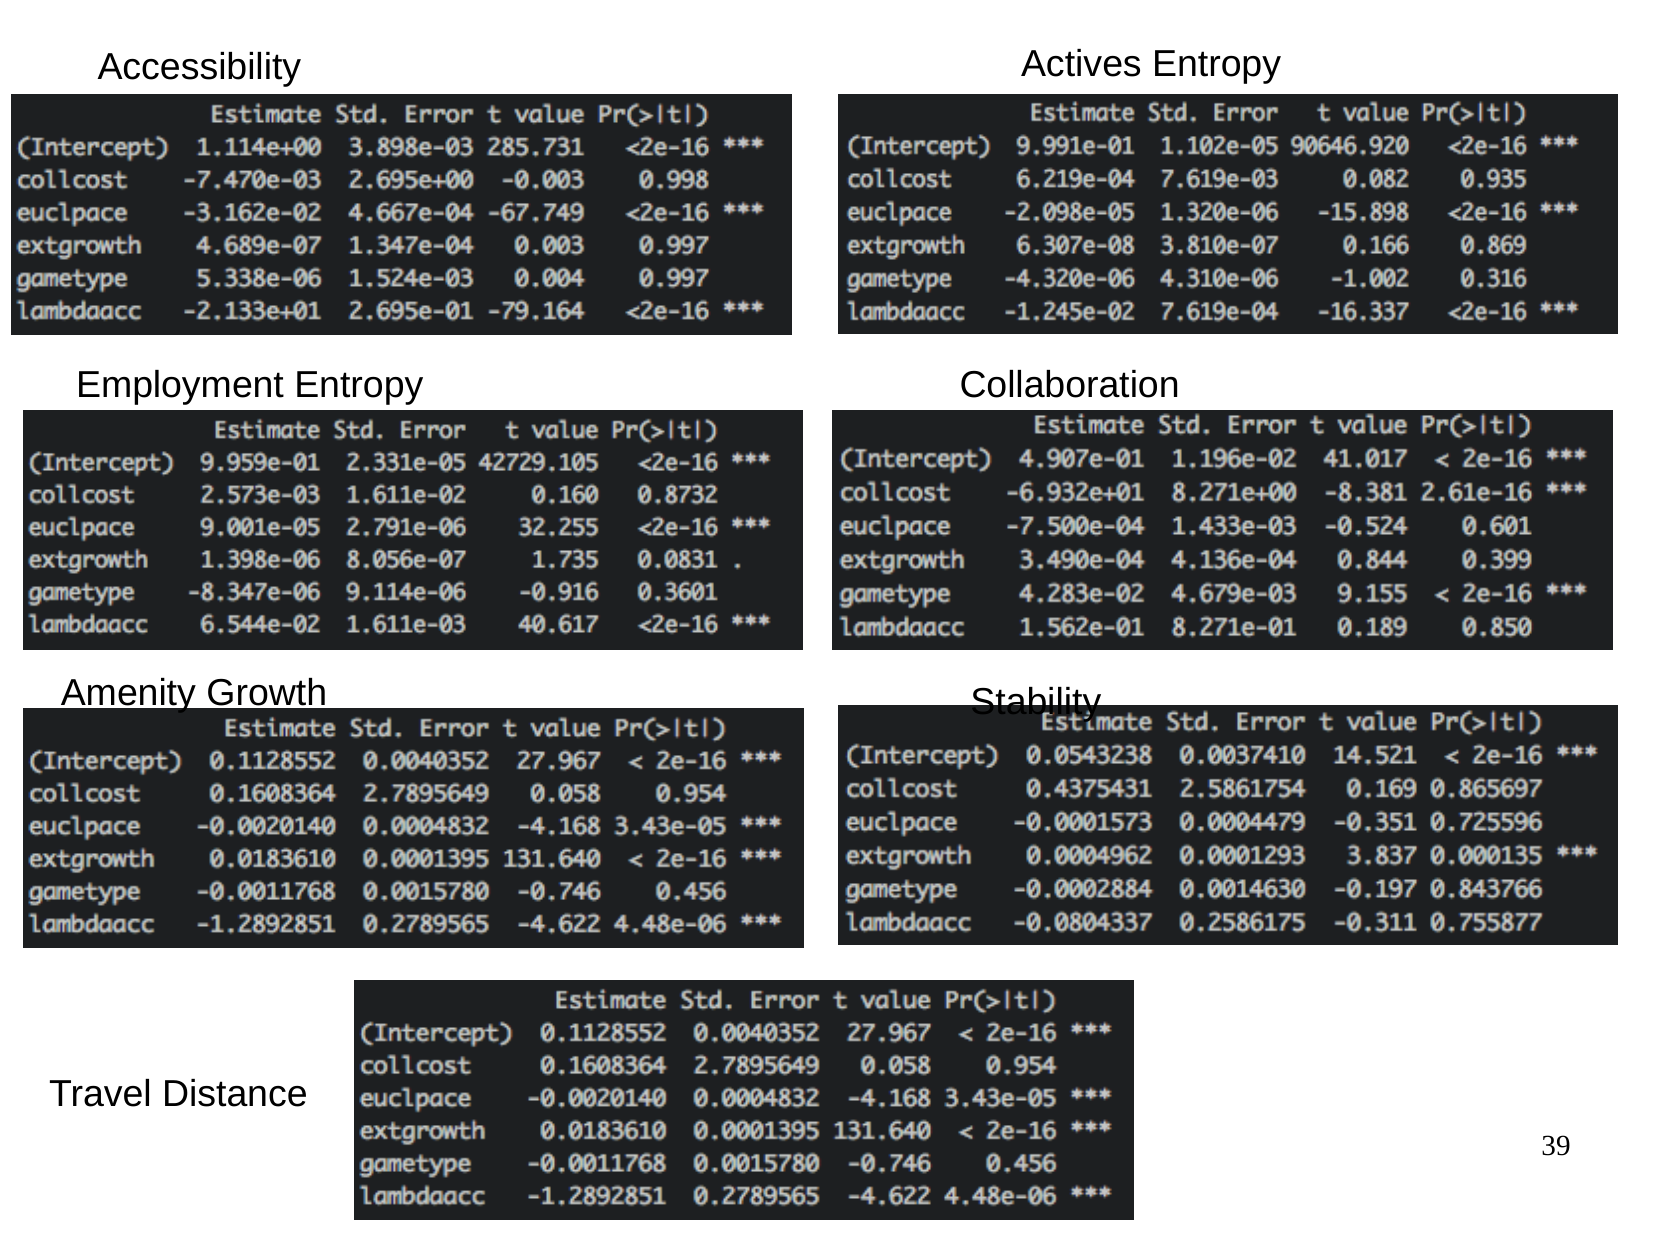

Actives Entropy
Accessibility
Employment Entropy
Collaboration
Amenity Growth
Stability
Travel Distance
39